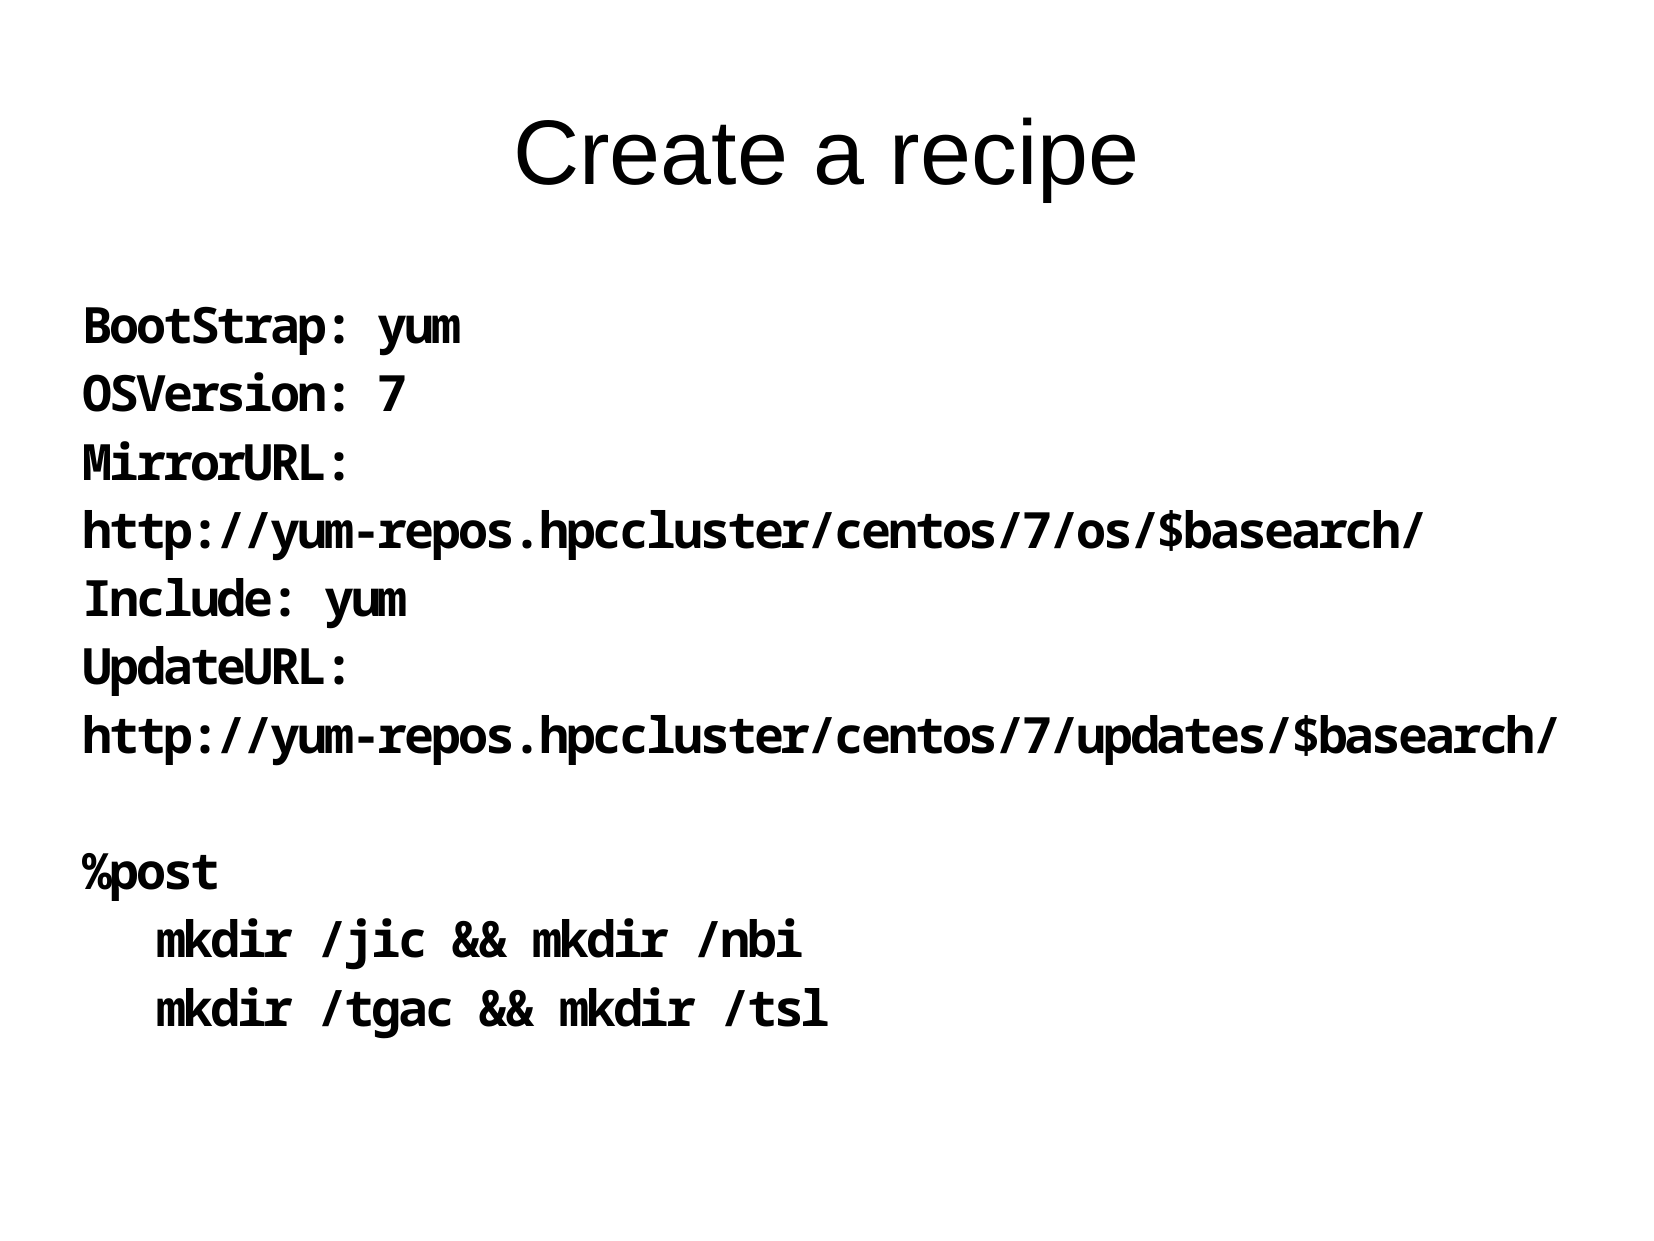

# Create a recipe
BootStrap: yum
OSVersion: 7
MirrorURL: http://yum-repos.hpccluster/centos/7/os/$basearch/
Include: yum
UpdateURL: http://yum-repos.hpccluster/centos/7/updates/$basearch/
%post
	mkdir /jic && mkdir /nbi
	mkdir /tgac && mkdir /tsl